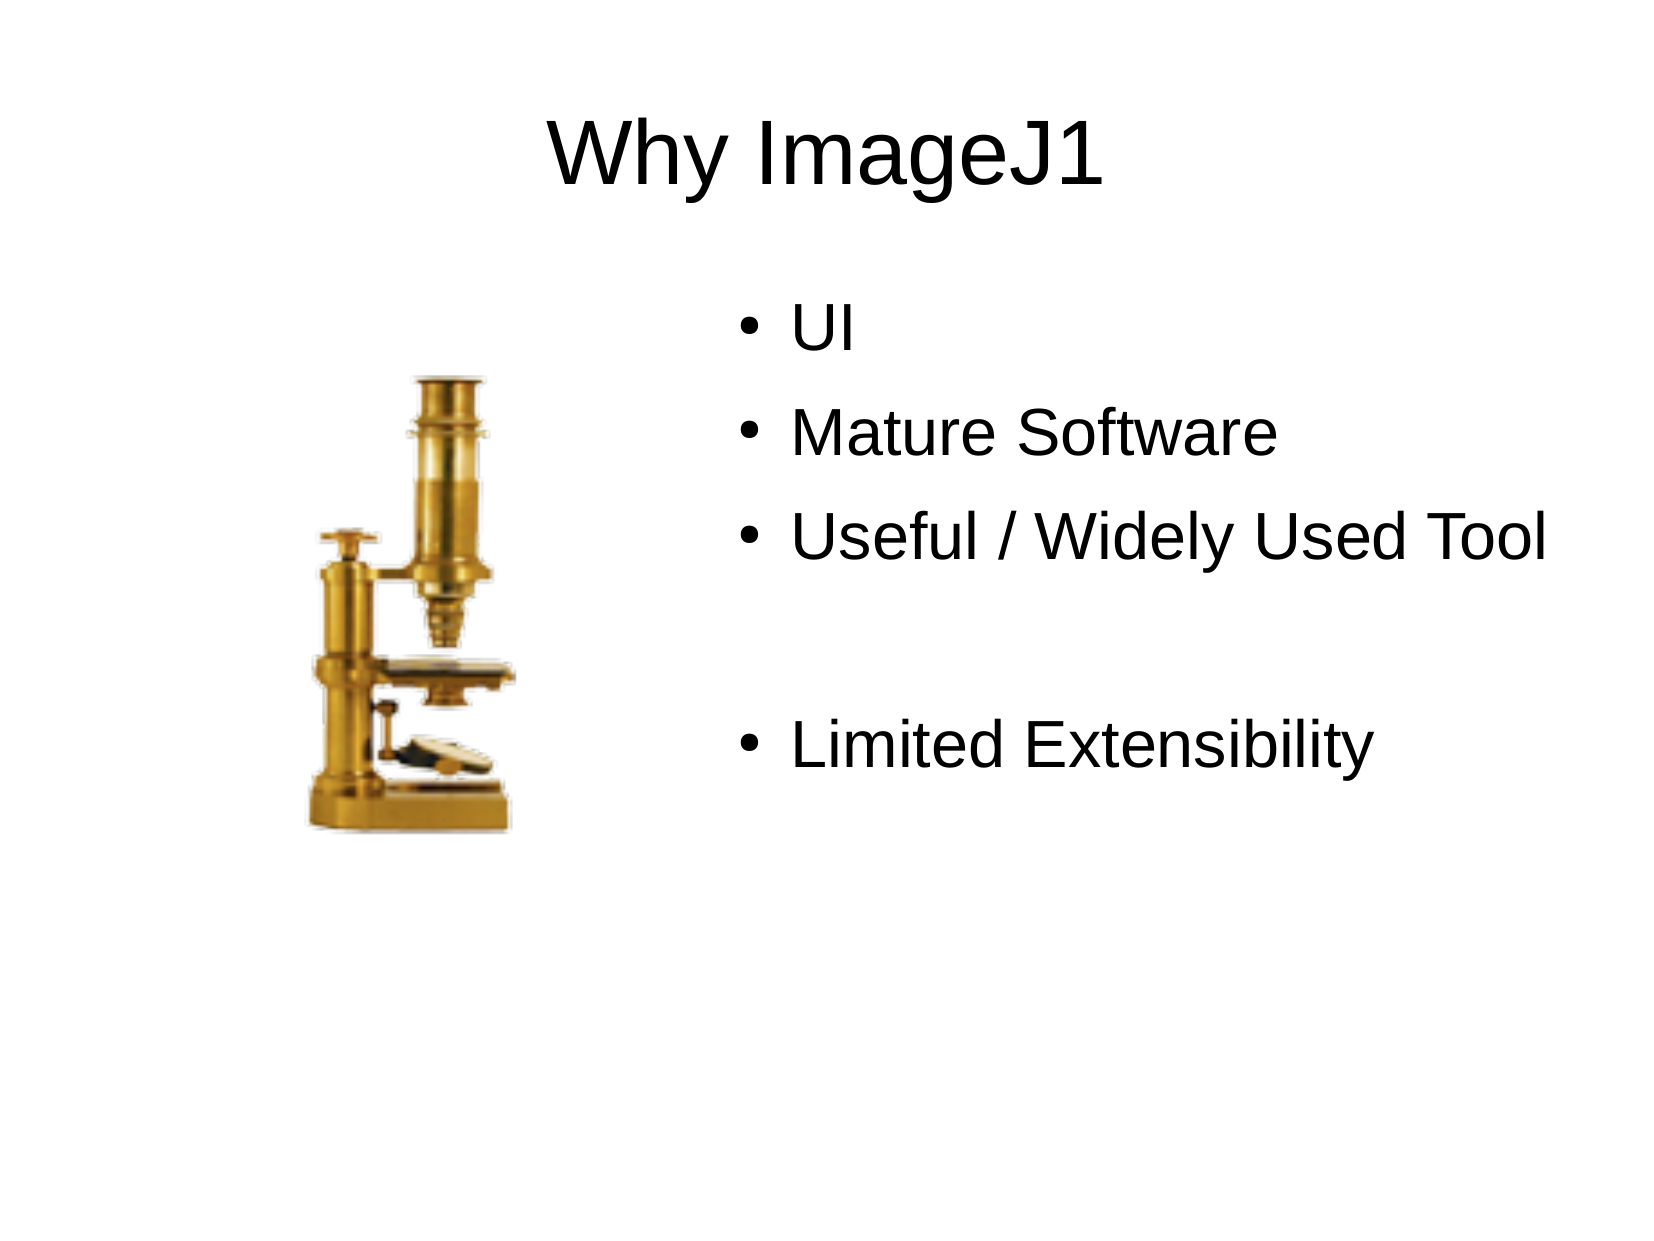

# Why ImageJ1
UI
Mature Software
Useful / Widely Used Tool
Limited Extensibility